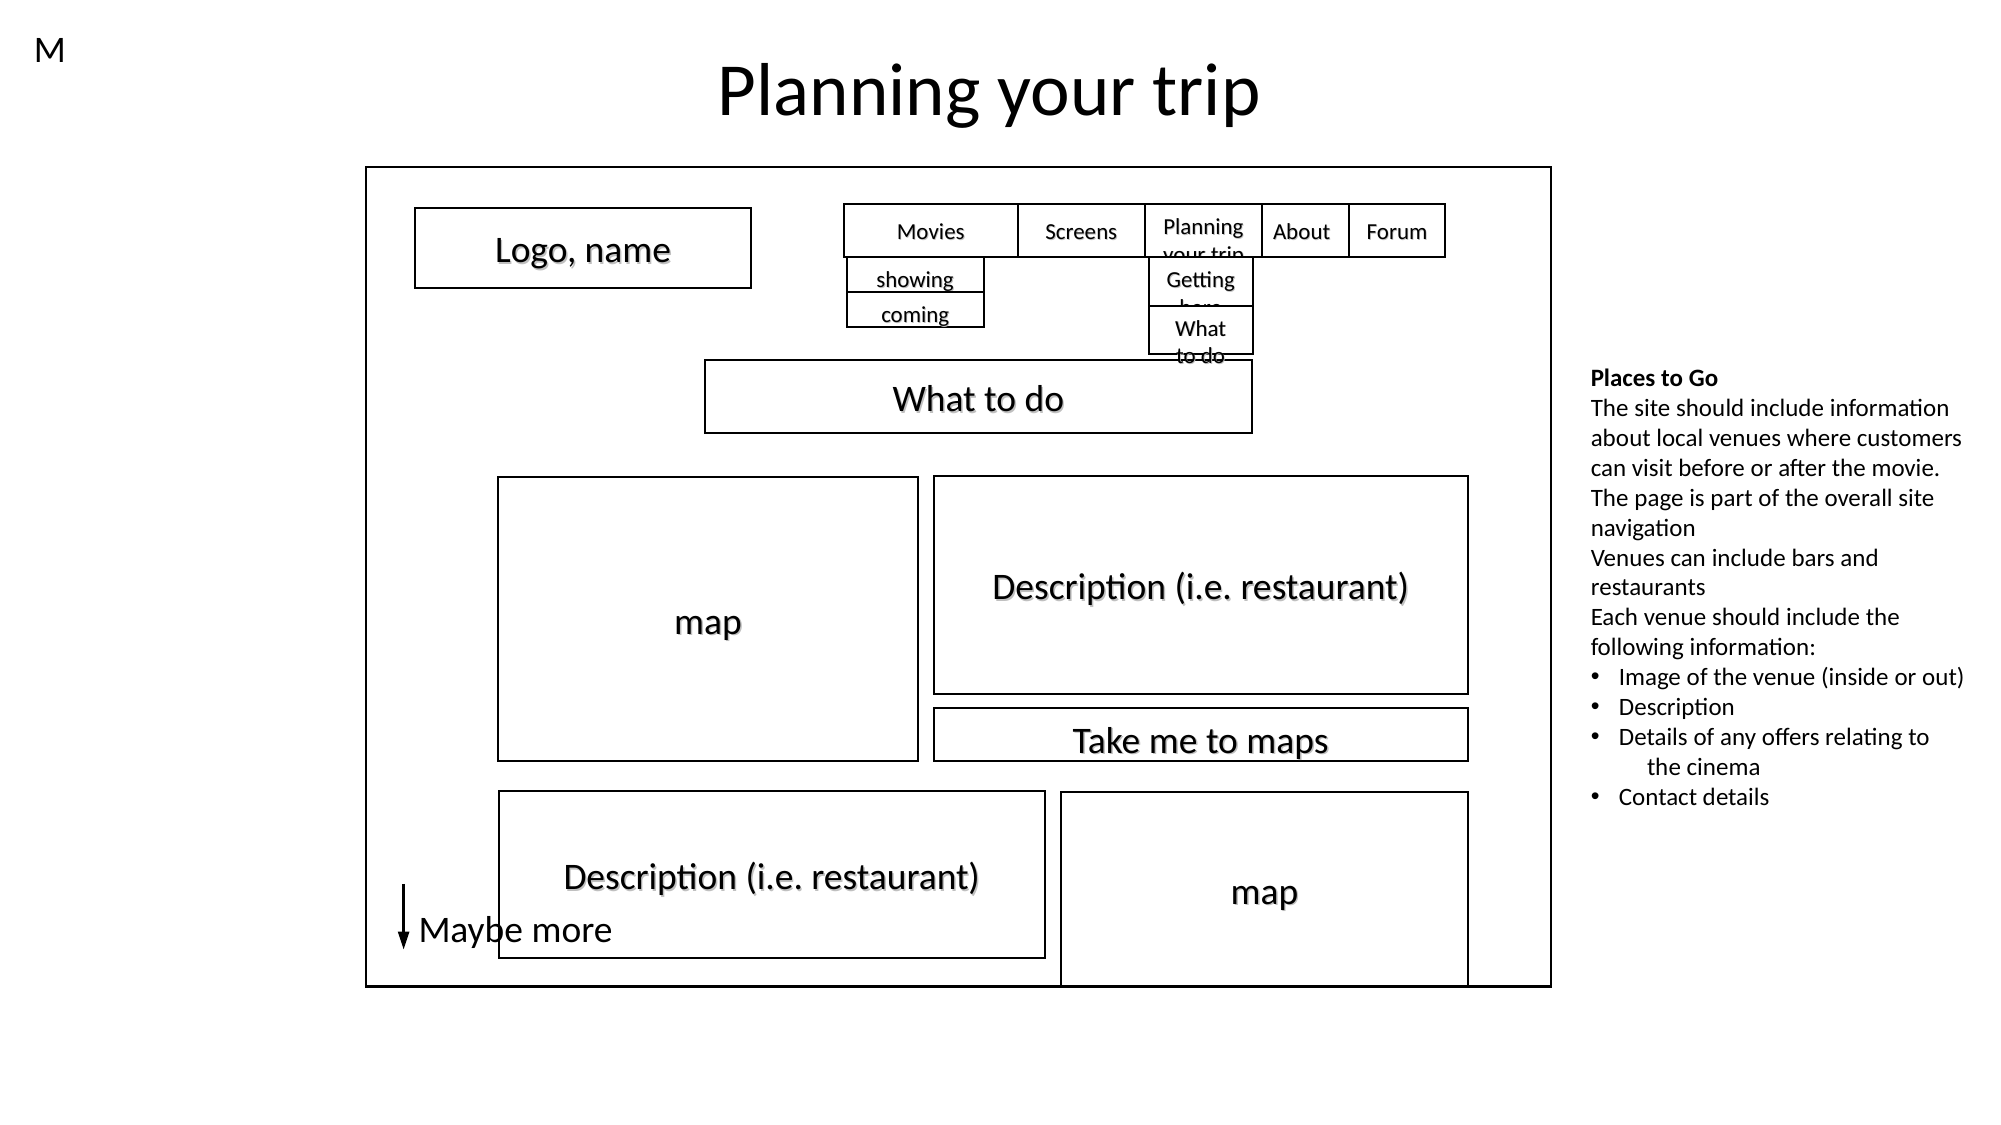

M
Planning your trip
Movies
Screens
Planning your trip
About
Forum
Logo, name
showing
Getting here
coming
What to do
Places to Go
The site should include information about local venues where customers can visit before or after the movie.
The page is part of the overall site navigation
Venues can include bars and restaurants
Each venue should include the following information:
Image of the venue (inside or out)
Description
Details of any offers relating to the cinema
Contact details
What to do
Description (i.e. restaurant)
map
Take me to maps
Description (i.e. restaurant)
map
Maybe more